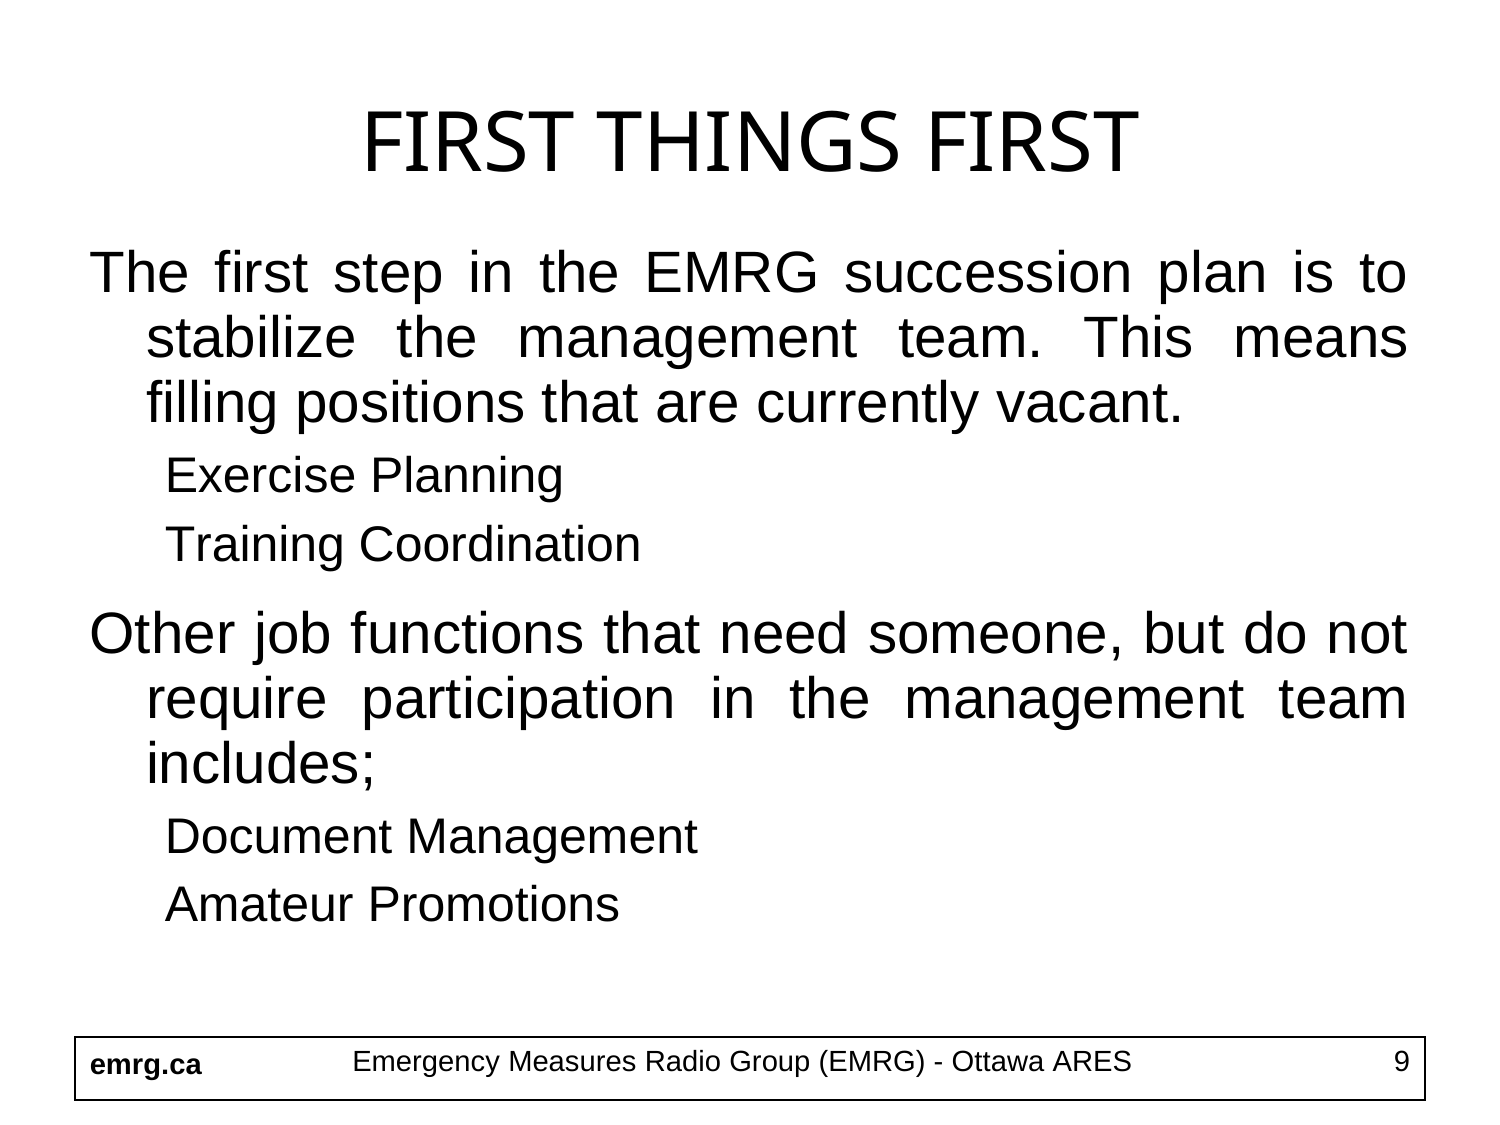

# FIRST THINGS FIRST
The first step in the EMRG succession plan is to stabilize the management team. This means filling positions that are currently vacant.
Exercise Planning
Training Coordination
Other job functions that need someone, but do not require participation in the management team includes;
Document Management
Amateur Promotions
Emergency Measures Radio Group (EMRG) - Ottawa ARES
9